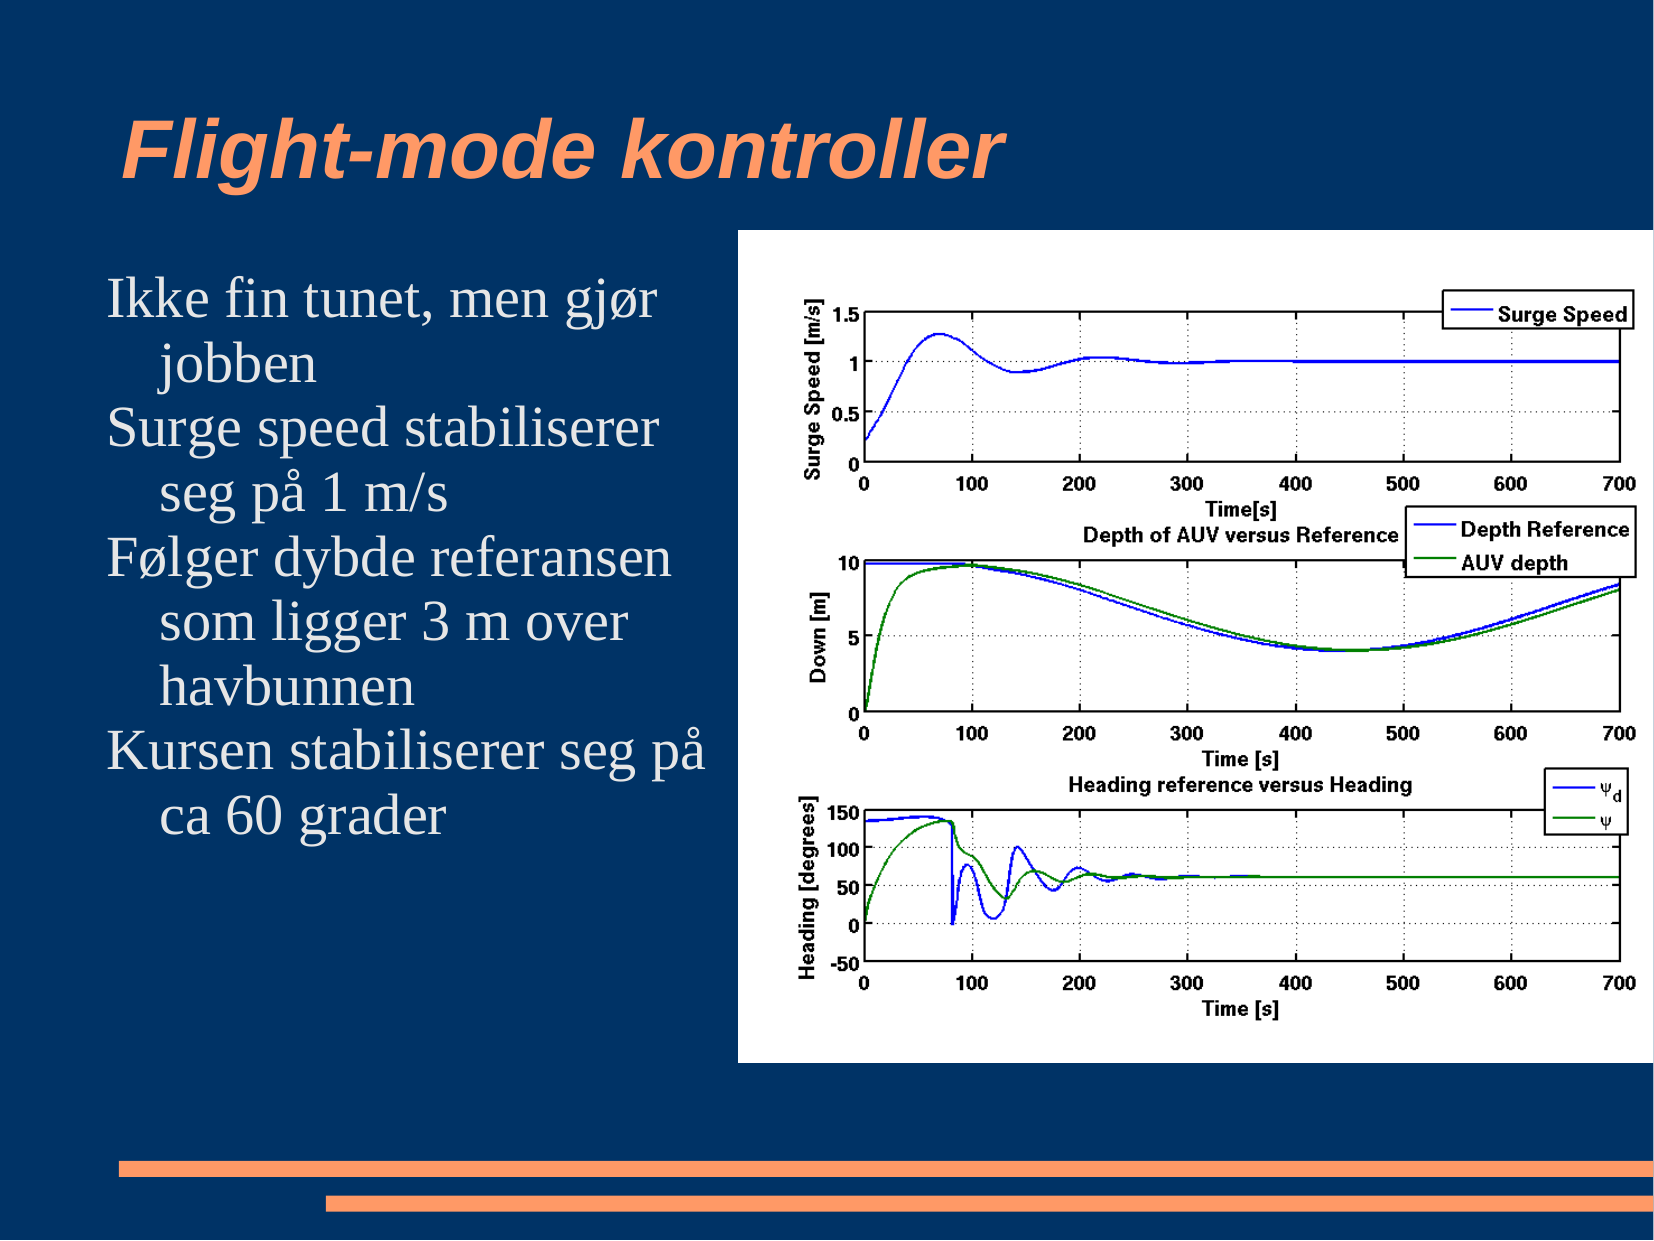

# Flight-mode kontroller
Ikke fin tunet, men gjør jobben
Surge speed stabiliserer seg på 1 m/s
Følger dybde referansen som ligger 3 m over havbunnen
Kursen stabiliserer seg på ca 60 grader